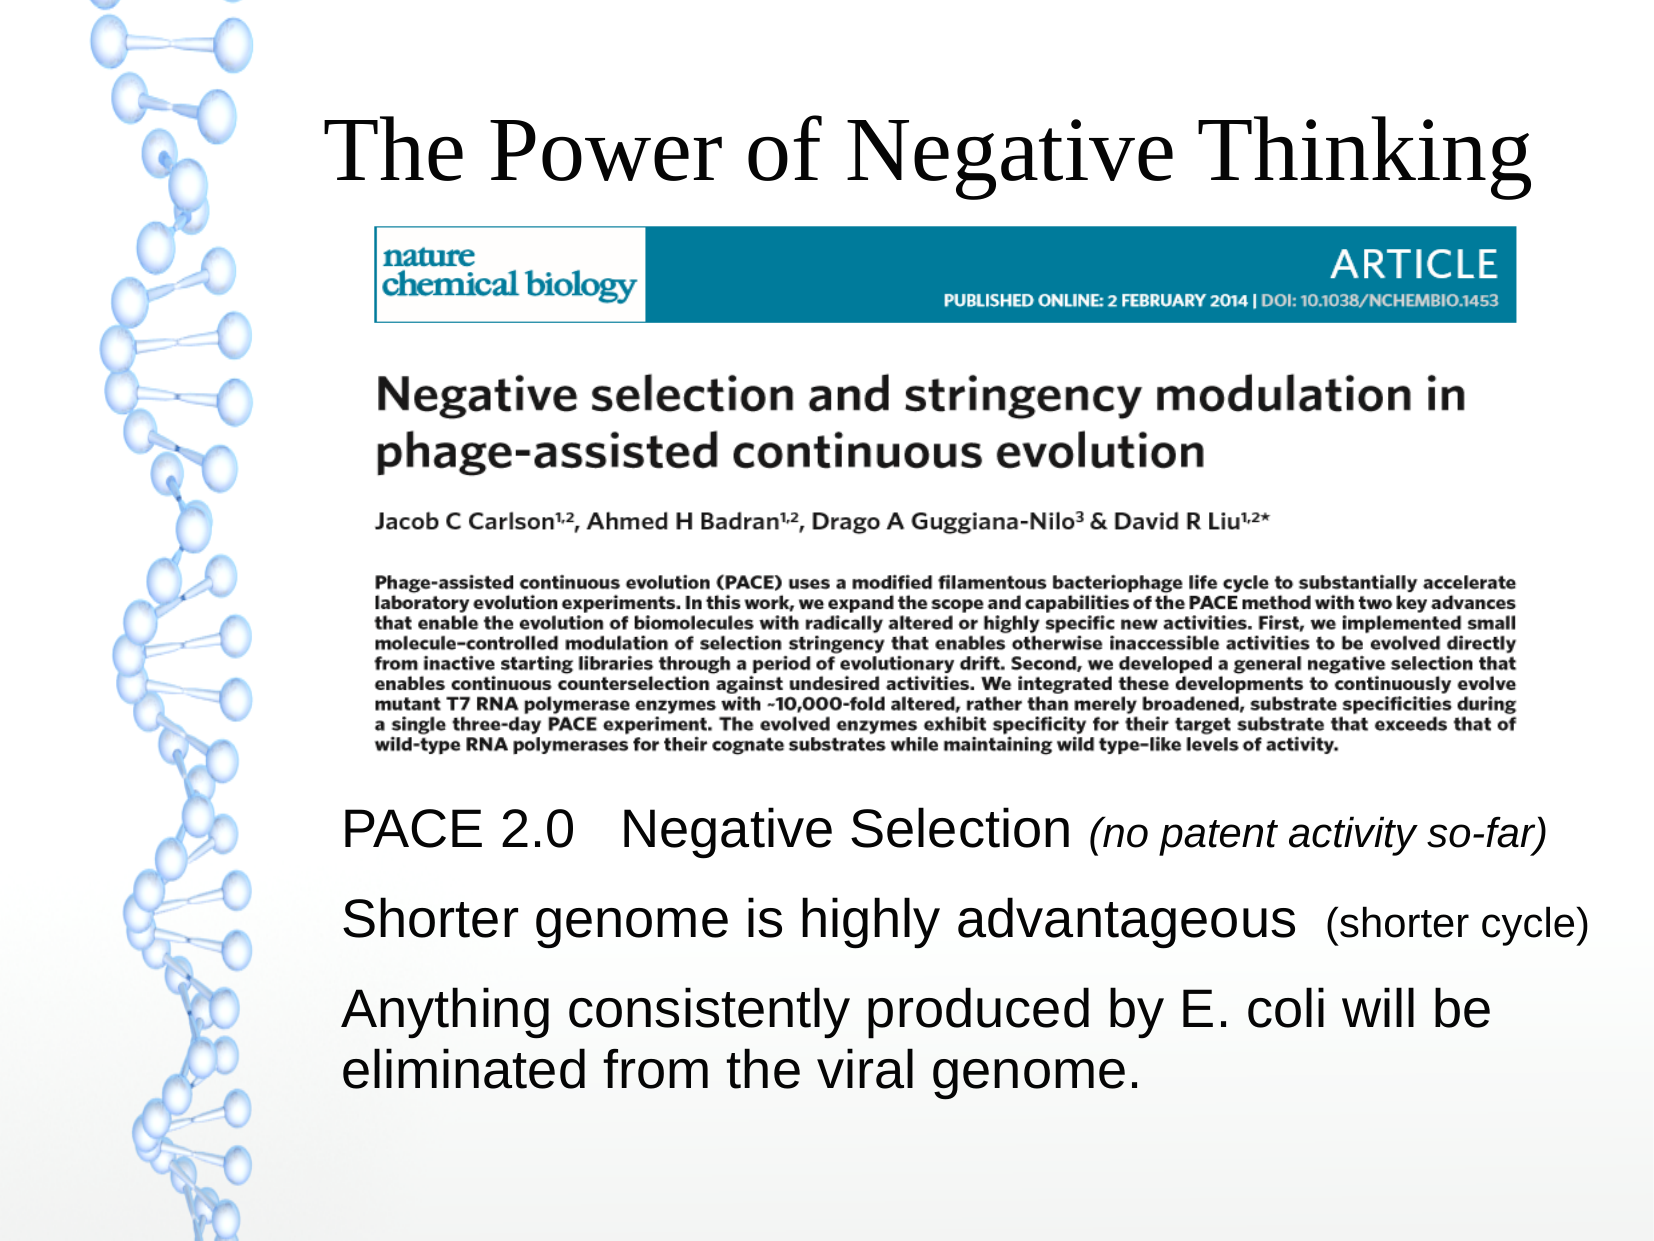

# The Power of Negative Thinking
PACE 2.0 Negative Selection (no patent activity so-far)
Shorter genome is highly advantageous (shorter cycle)
Anything consistently produced by E. coli will be eliminated from the viral genome.